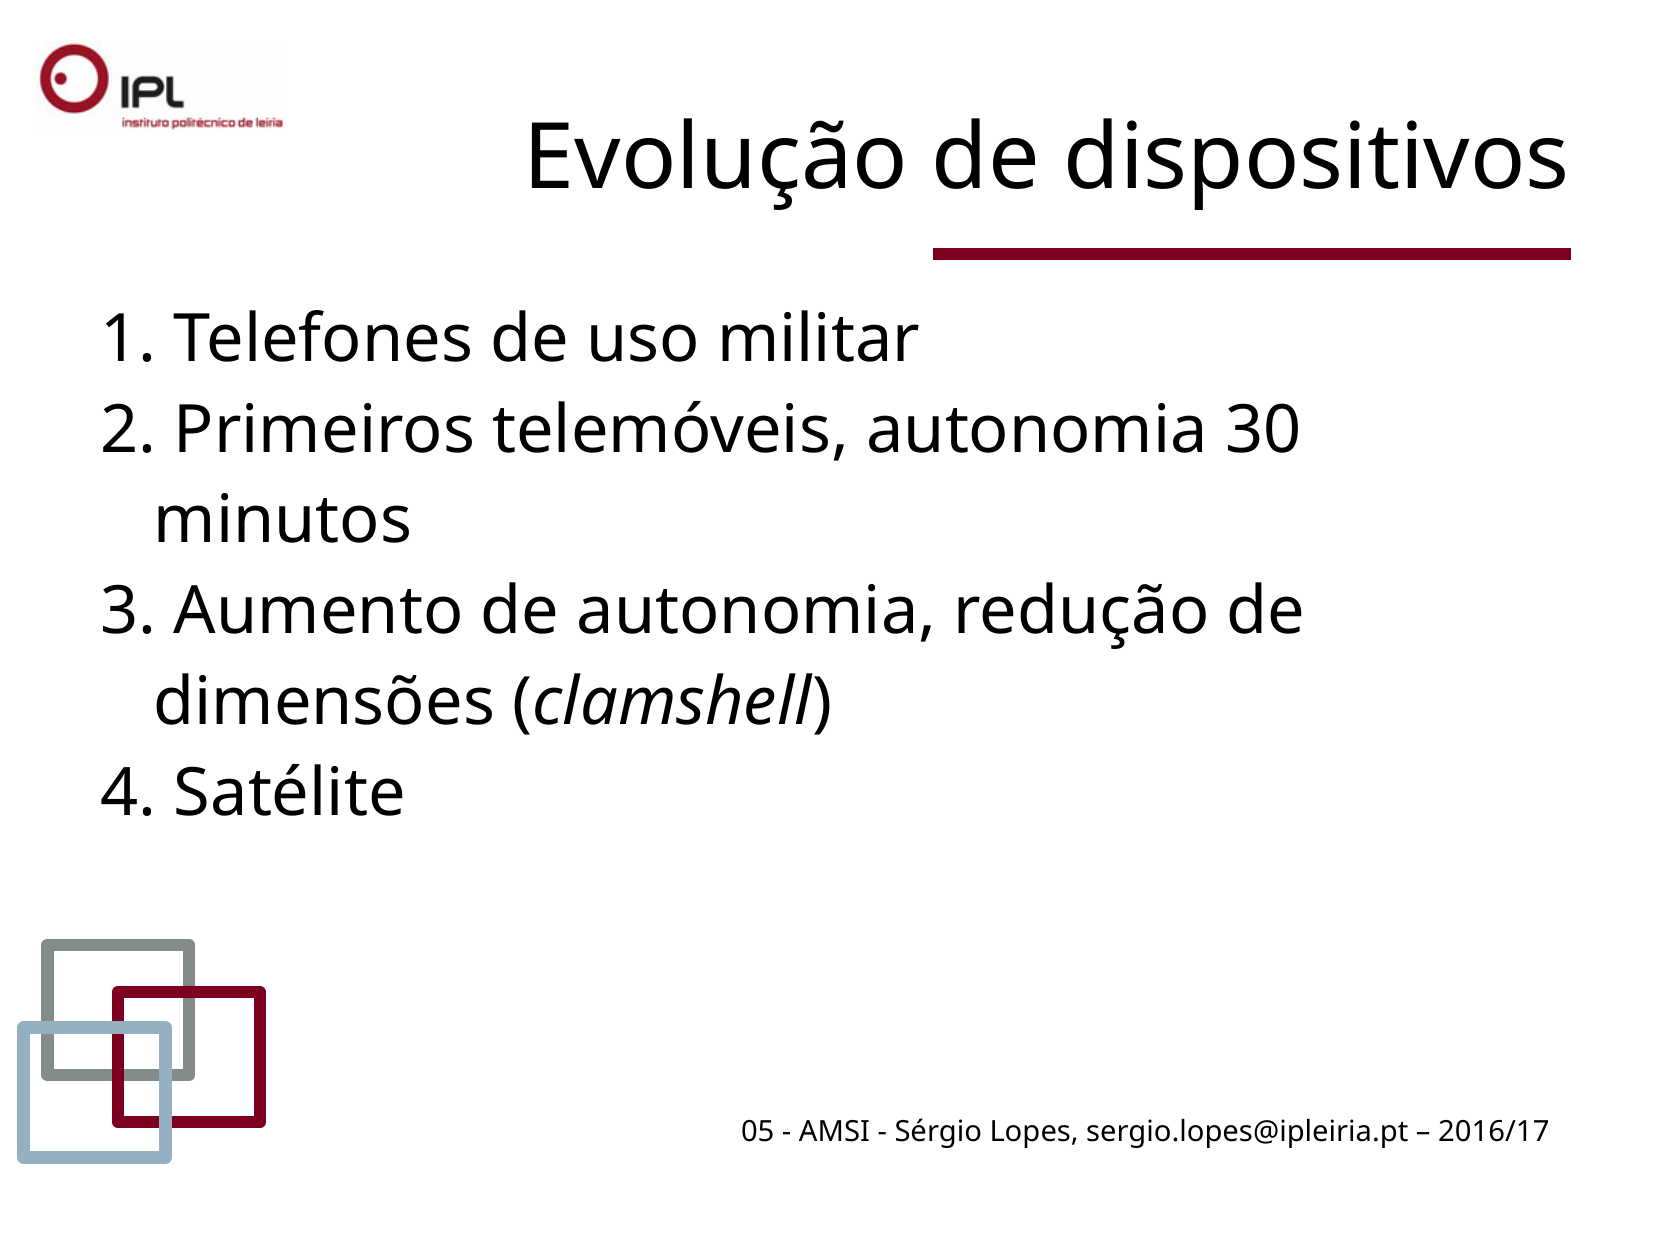

# Evolução de dispositivos
 Telefones de uso militar
 Primeiros telemóveis, autonomia 30 minutos
 Aumento de autonomia, redução de dimensões (clamshell)
 Satélite
05 - AMSI - Sérgio Lopes, sergio.lopes@ipleiria.pt – 2016/17